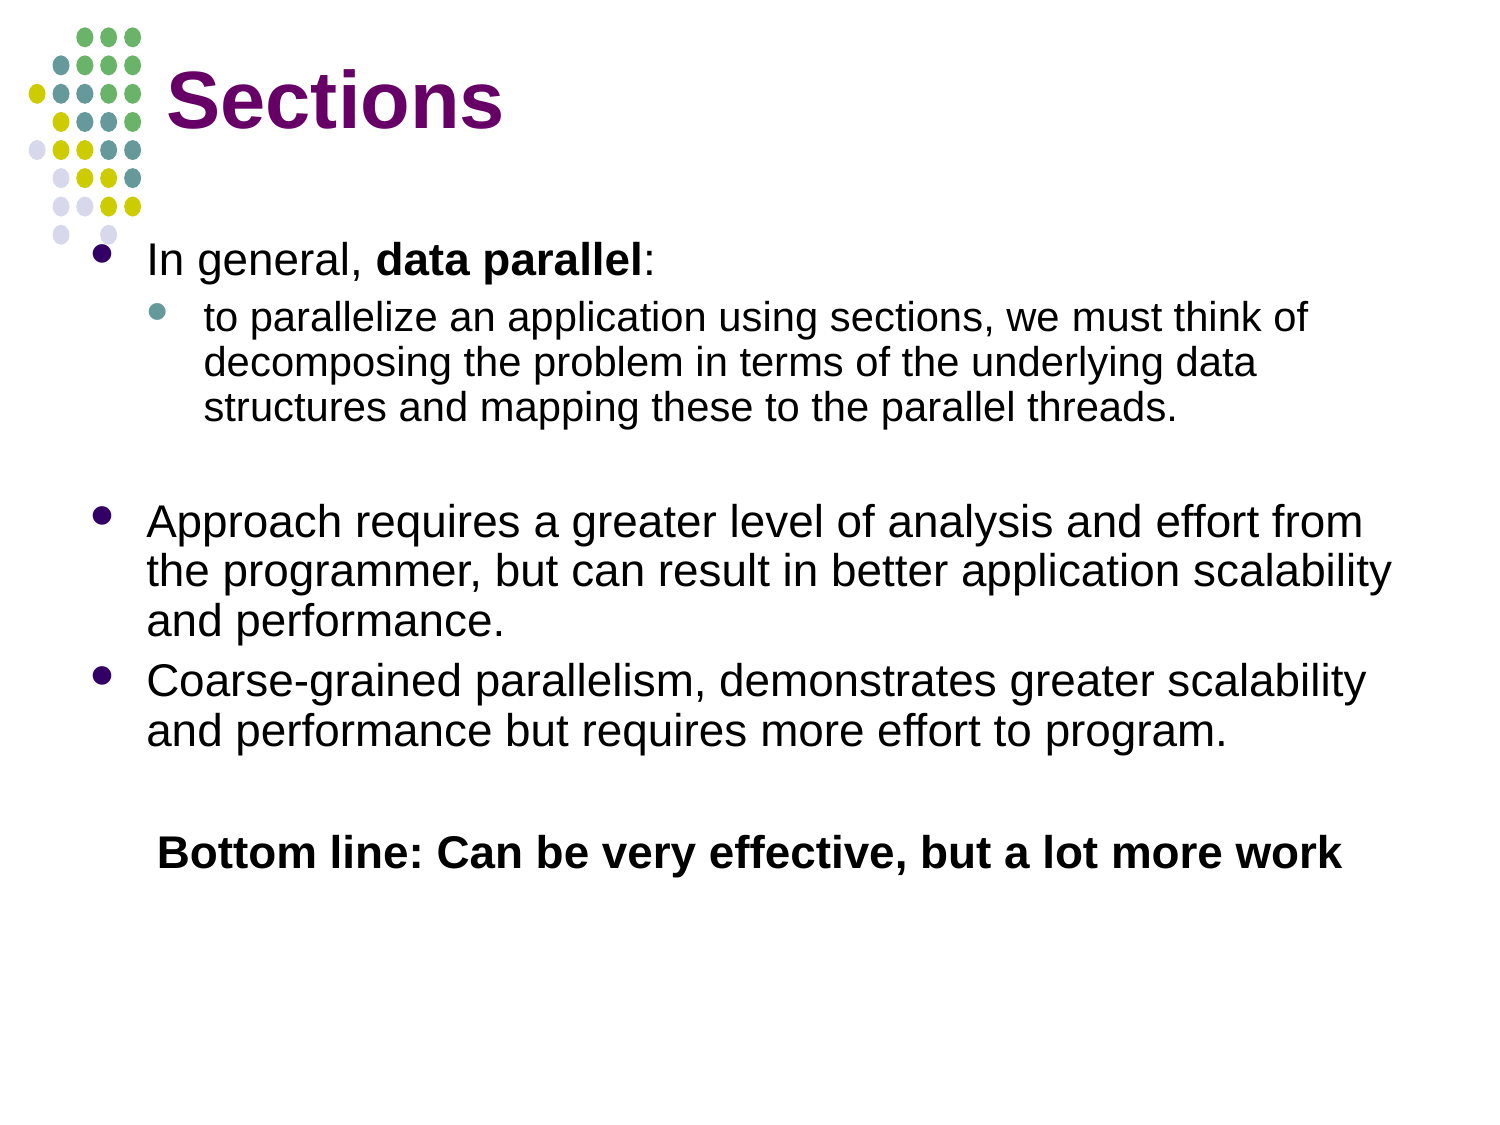

# Sections
In general, data parallel:
to parallelize an application using sections, we must think of decomposing the problem in terms of the underlying data structures and mapping these to the parallel threads.
Approach requires a greater level of analysis and effort from the programmer, but can result in better application scalability and performance.
Coarse-grained parallelism, demonstrates greater scalability and performance but requires more effort to program.
Bottom line: Can be very effective, but a lot more work